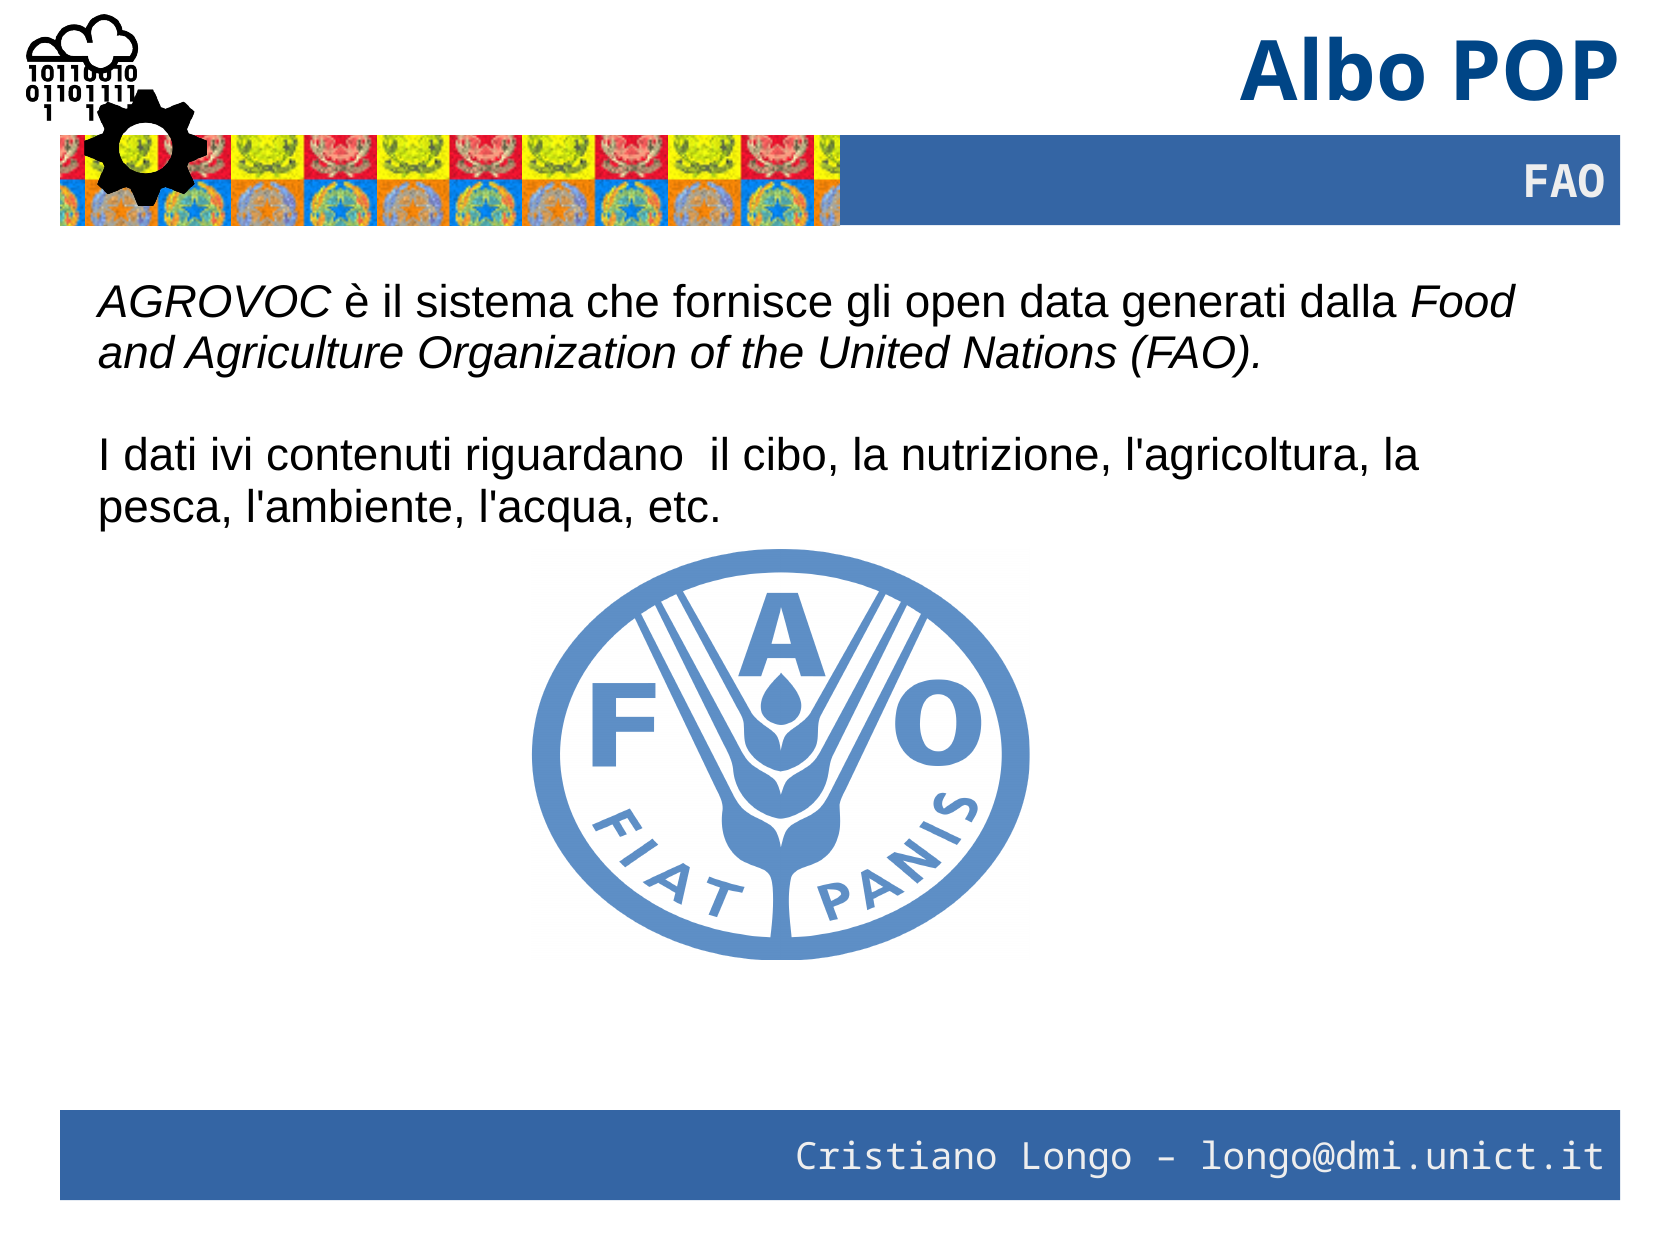

Albo POP
FAO
AGROVOC è il sistema che fornisce gli open data generati dalla Food and Agriculture Organization of the United Nations (FAO).
I dati ivi contenuti riguardano il cibo, la nutrizione, l'agricoltura, la pesca, l'ambiente, l'acqua, etc.
Cristiano Longo – longo@dmi.unict.it